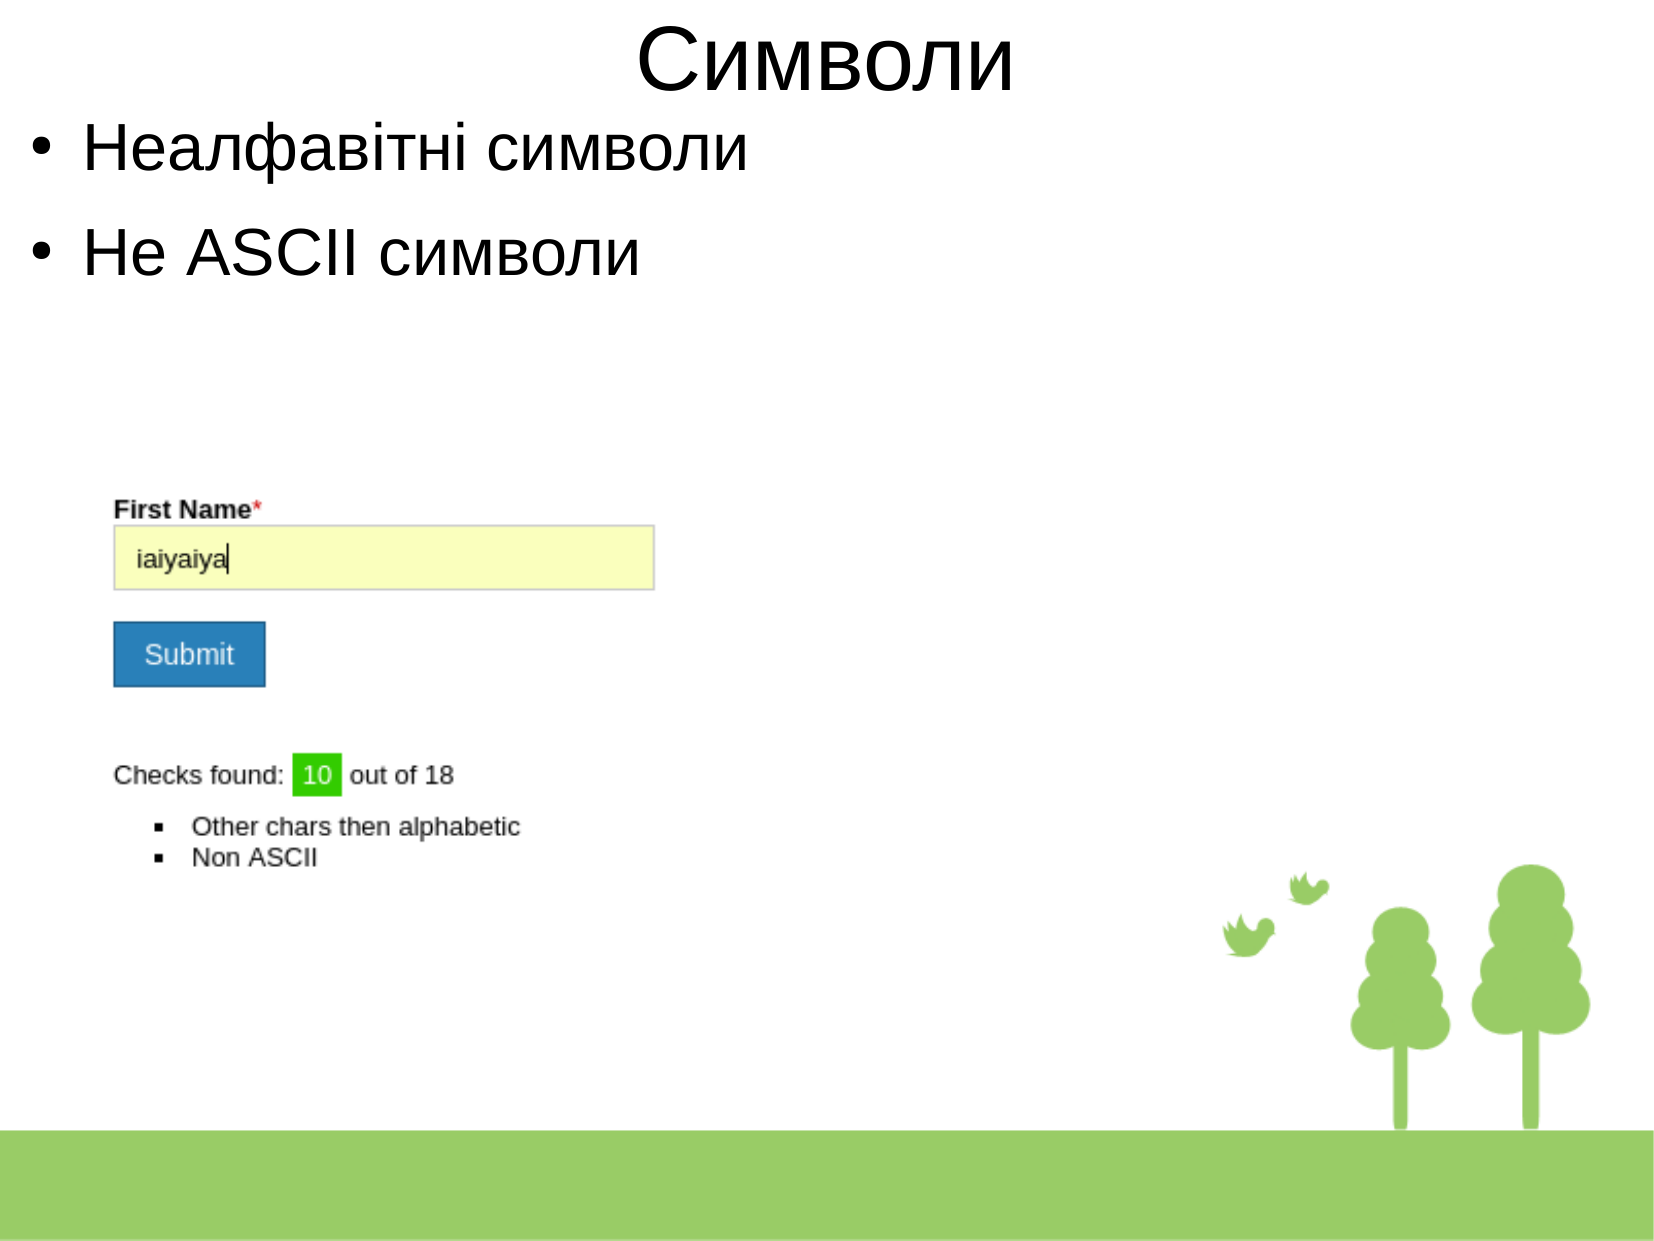

# Символи
Неалфавітні символи
Не ASCII символи